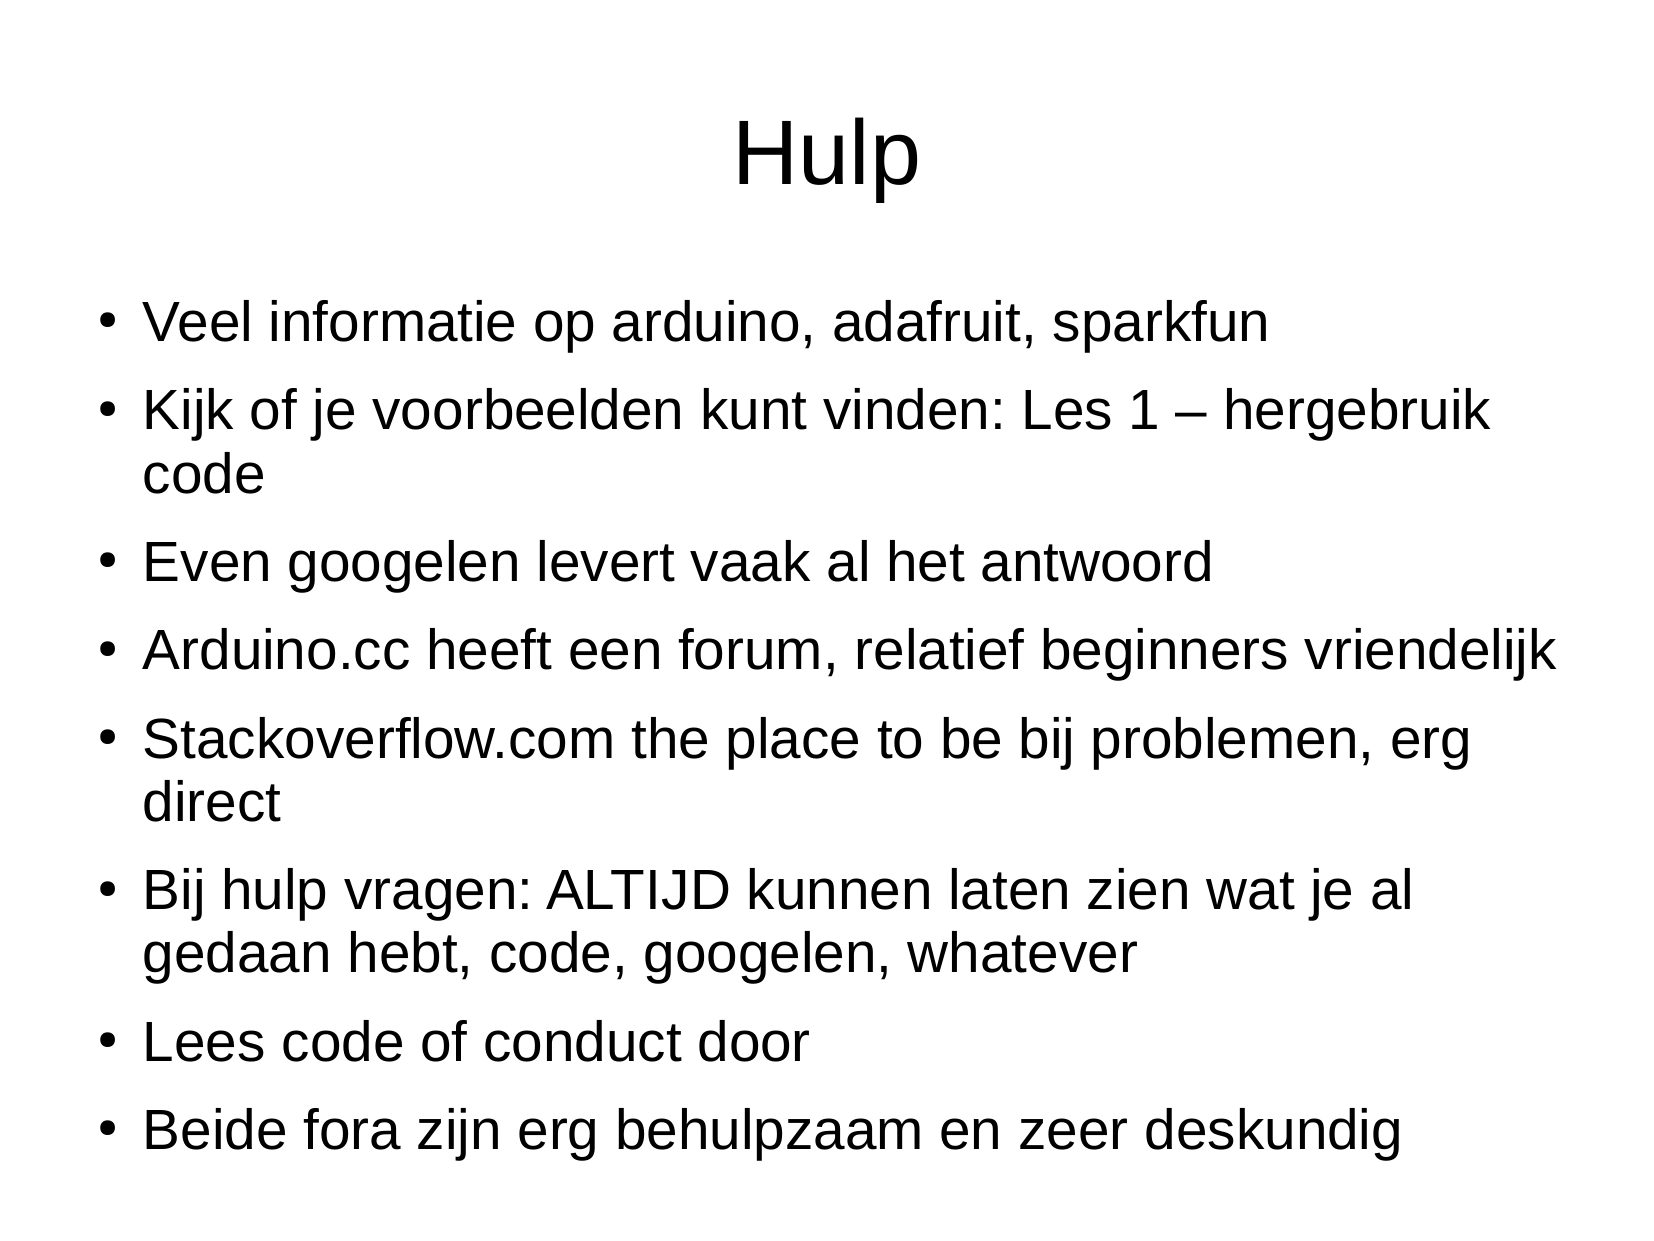

# Hulp
Veel informatie op arduino, adafruit, sparkfun
Kijk of je voorbeelden kunt vinden: Les 1 – hergebruik code
Even googelen levert vaak al het antwoord
Arduino.cc heeft een forum, relatief beginners vriendelijk
Stackoverflow.com the place to be bij problemen, erg direct
Bij hulp vragen: ALTIJD kunnen laten zien wat je al gedaan hebt, code, googelen, whatever
Lees code of conduct door
Beide fora zijn erg behulpzaam en zeer deskundig